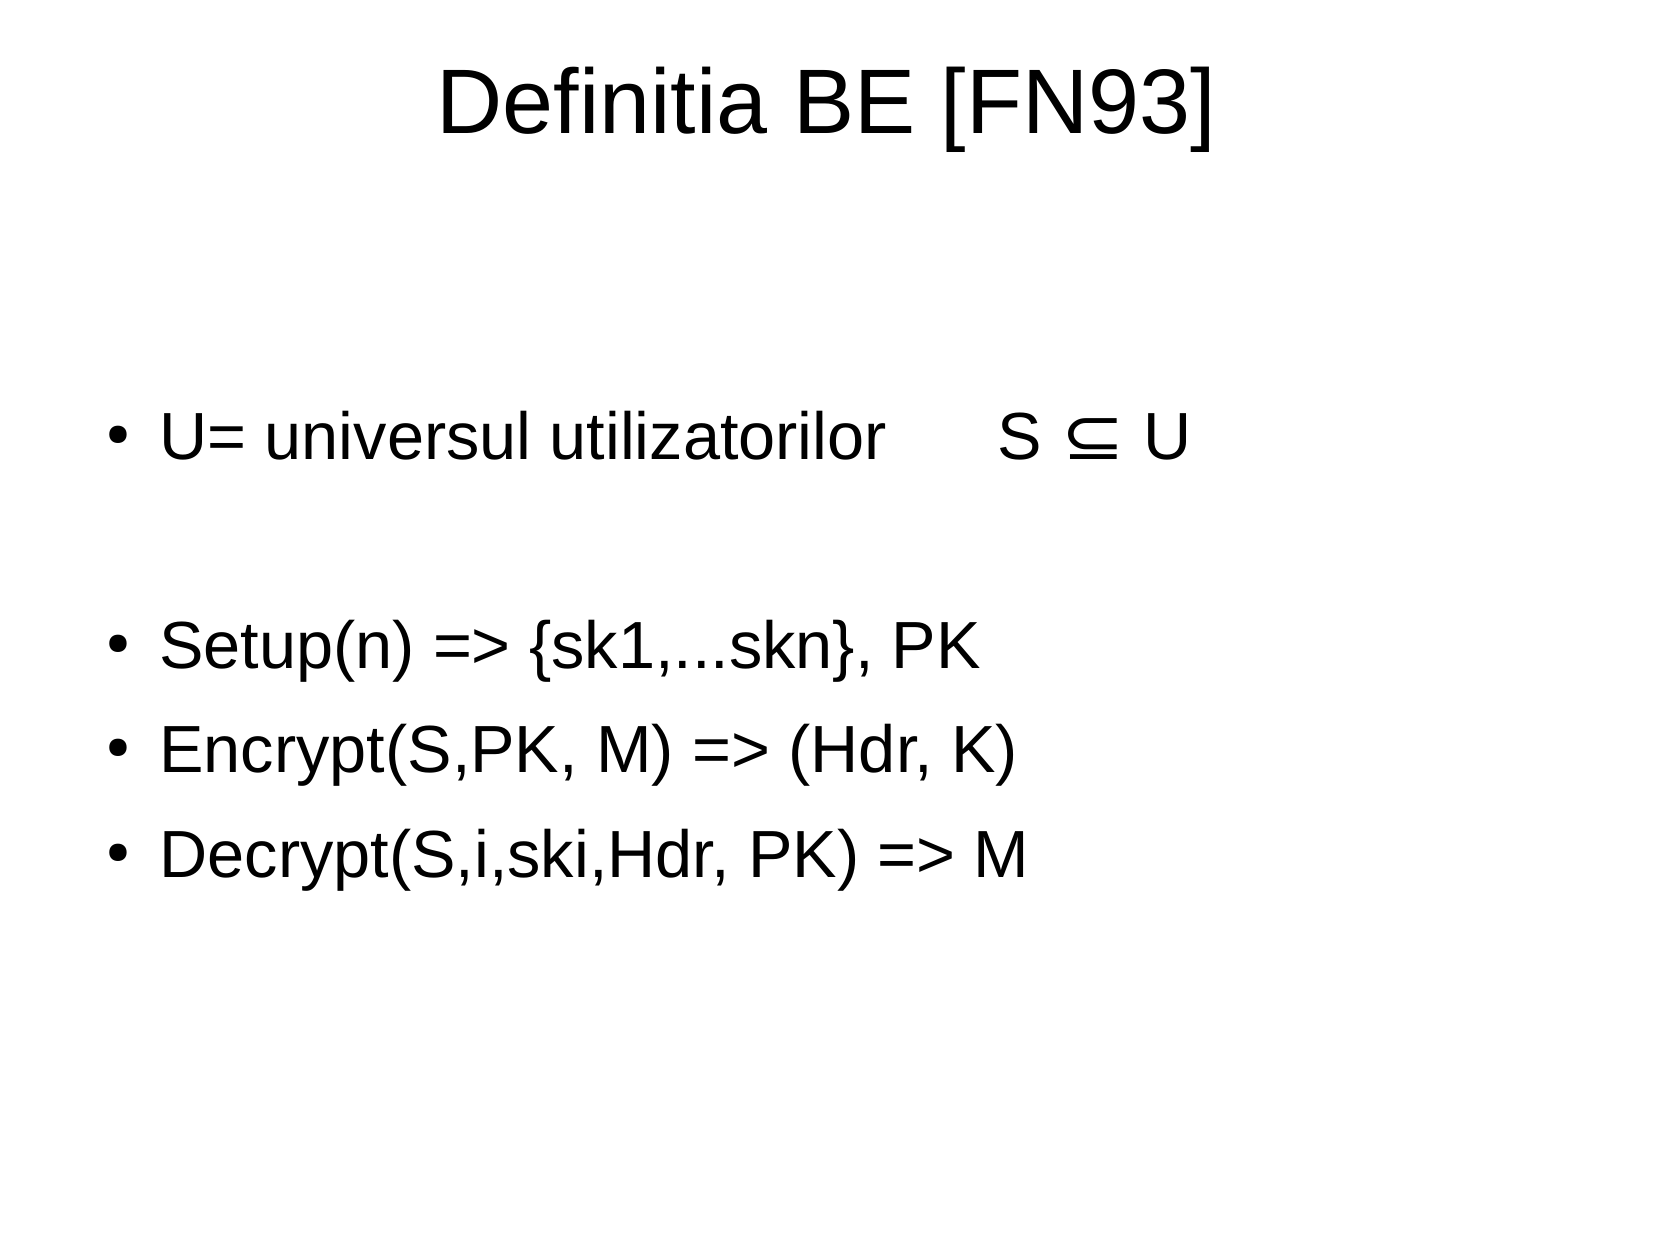

# Definitia BE [FN93]
U= universul utilizatorilor S ⊆ U
Setup(n) => {sk1,...skn}, PK
Encrypt(S,PK, M) => (Hdr, K)
Decrypt(S,i,ski,Hdr, PK) => M